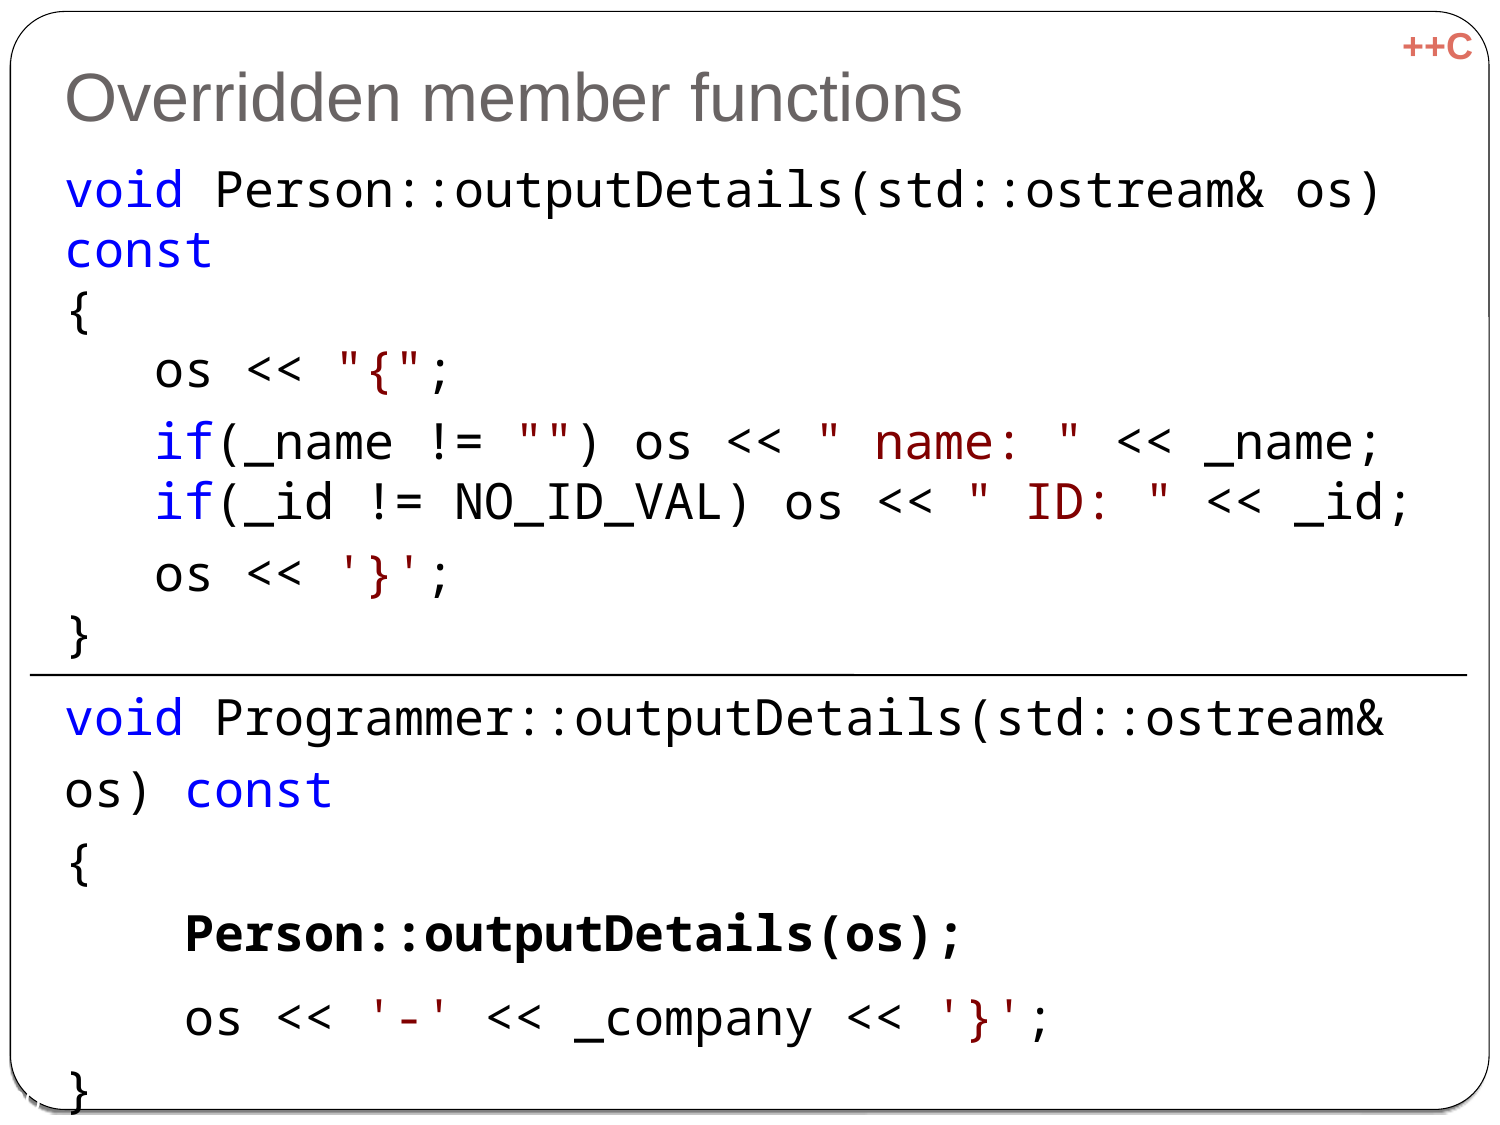

# Overridden member functions
void Person::outputDetails(std::ostream& os) const
{
   os << "{";
 if(_name != "") os << " name: " << _name;
   if(_id != NO_ID_VAL) os << " ID: " << _id;
 os << '}';
}
void Programmer::outputDetails(std::ostream& os) const
{
    Person::outputDetails(os);
 os << '-' << _company << '}';
}